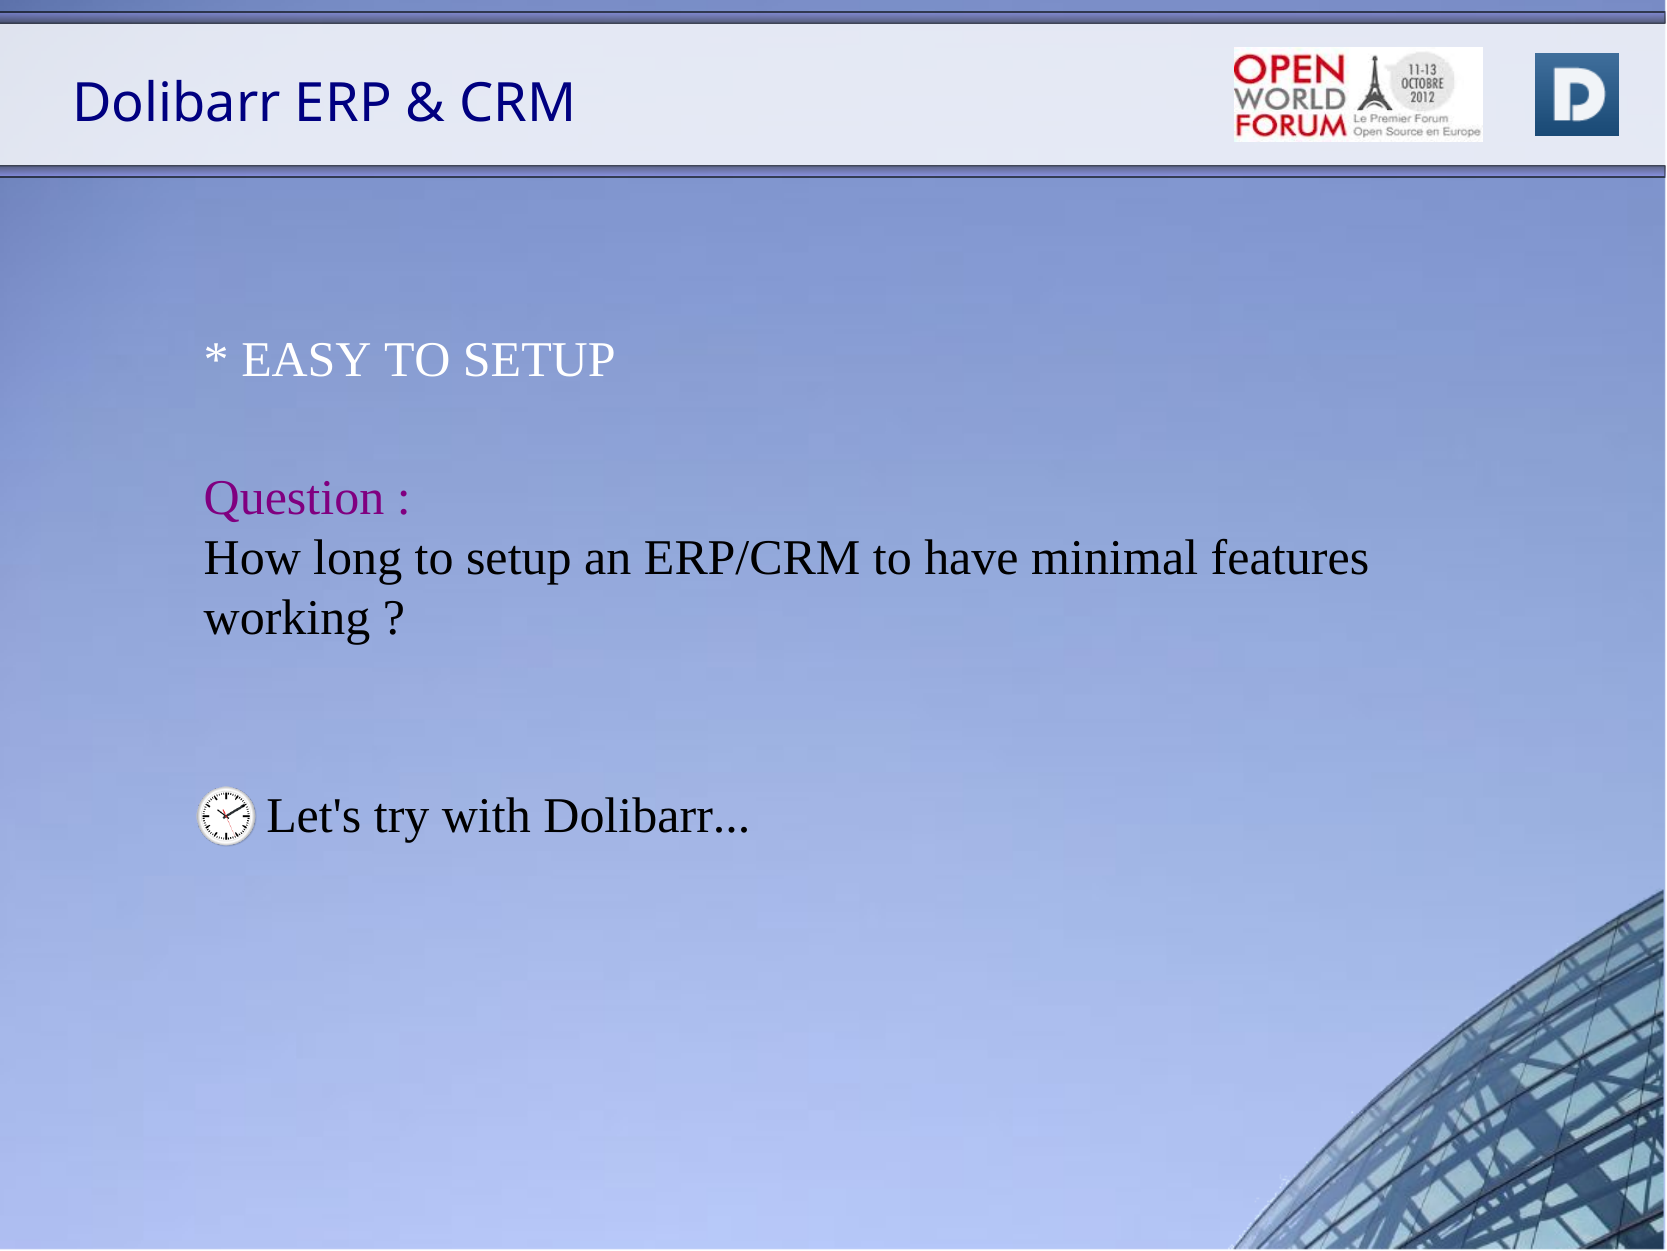

Dolibarr ERP & CRM
* EASY TO SETUP
Question :
How long to setup an ERP/CRM to have minimal features
working ?
 Let's try with Dolibarr...